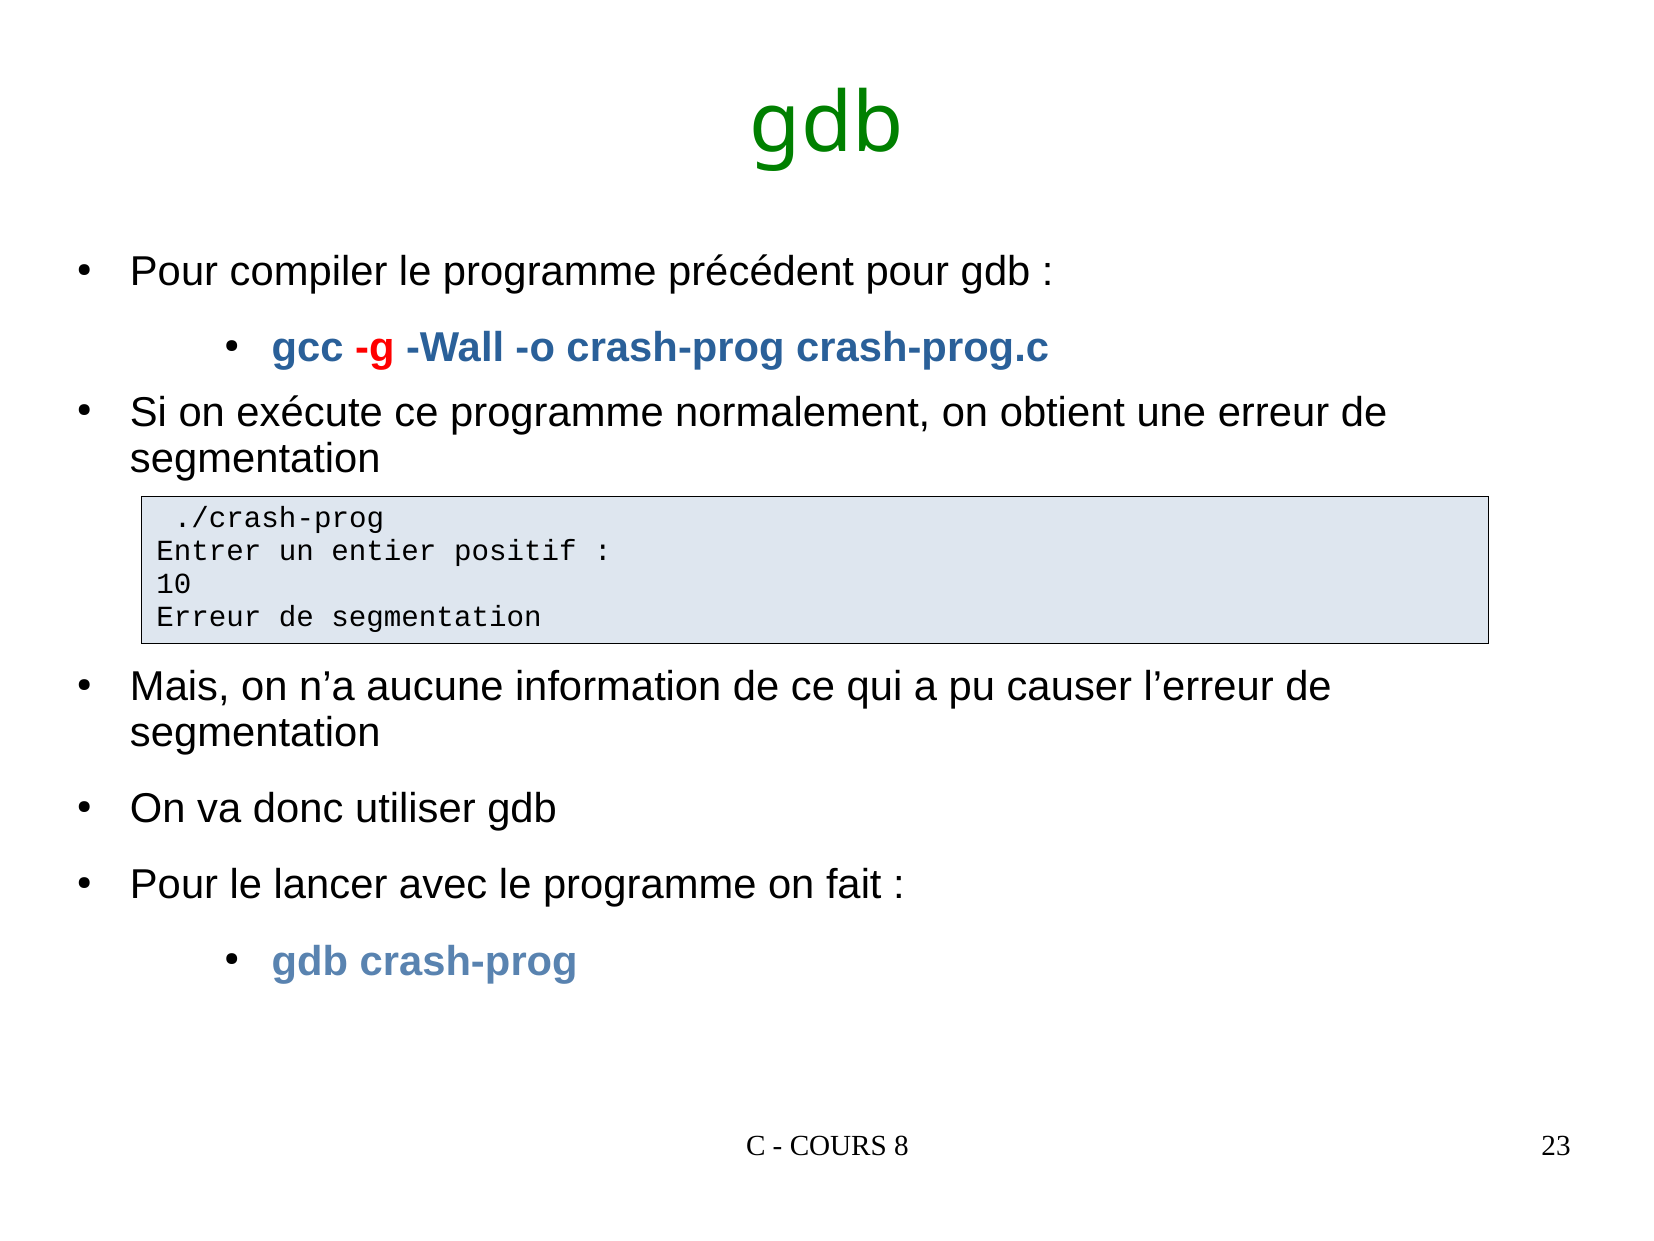

# gdb
Pour compiler le programme précédent pour gdb :
gcc -g -Wall -o crash-prog crash-prog.c
Si on exécute ce programme normalement, on obtient une erreur de segmentation
Mais, on n’a aucune information de ce qui a pu causer l’erreur de segmentation
On va donc utiliser gdb
Pour le lancer avec le programme on fait :
gdb crash-prog
 ./crash-prog
Entrer un entier positif :
10
Erreur de segmentation
C - COURS 8
23